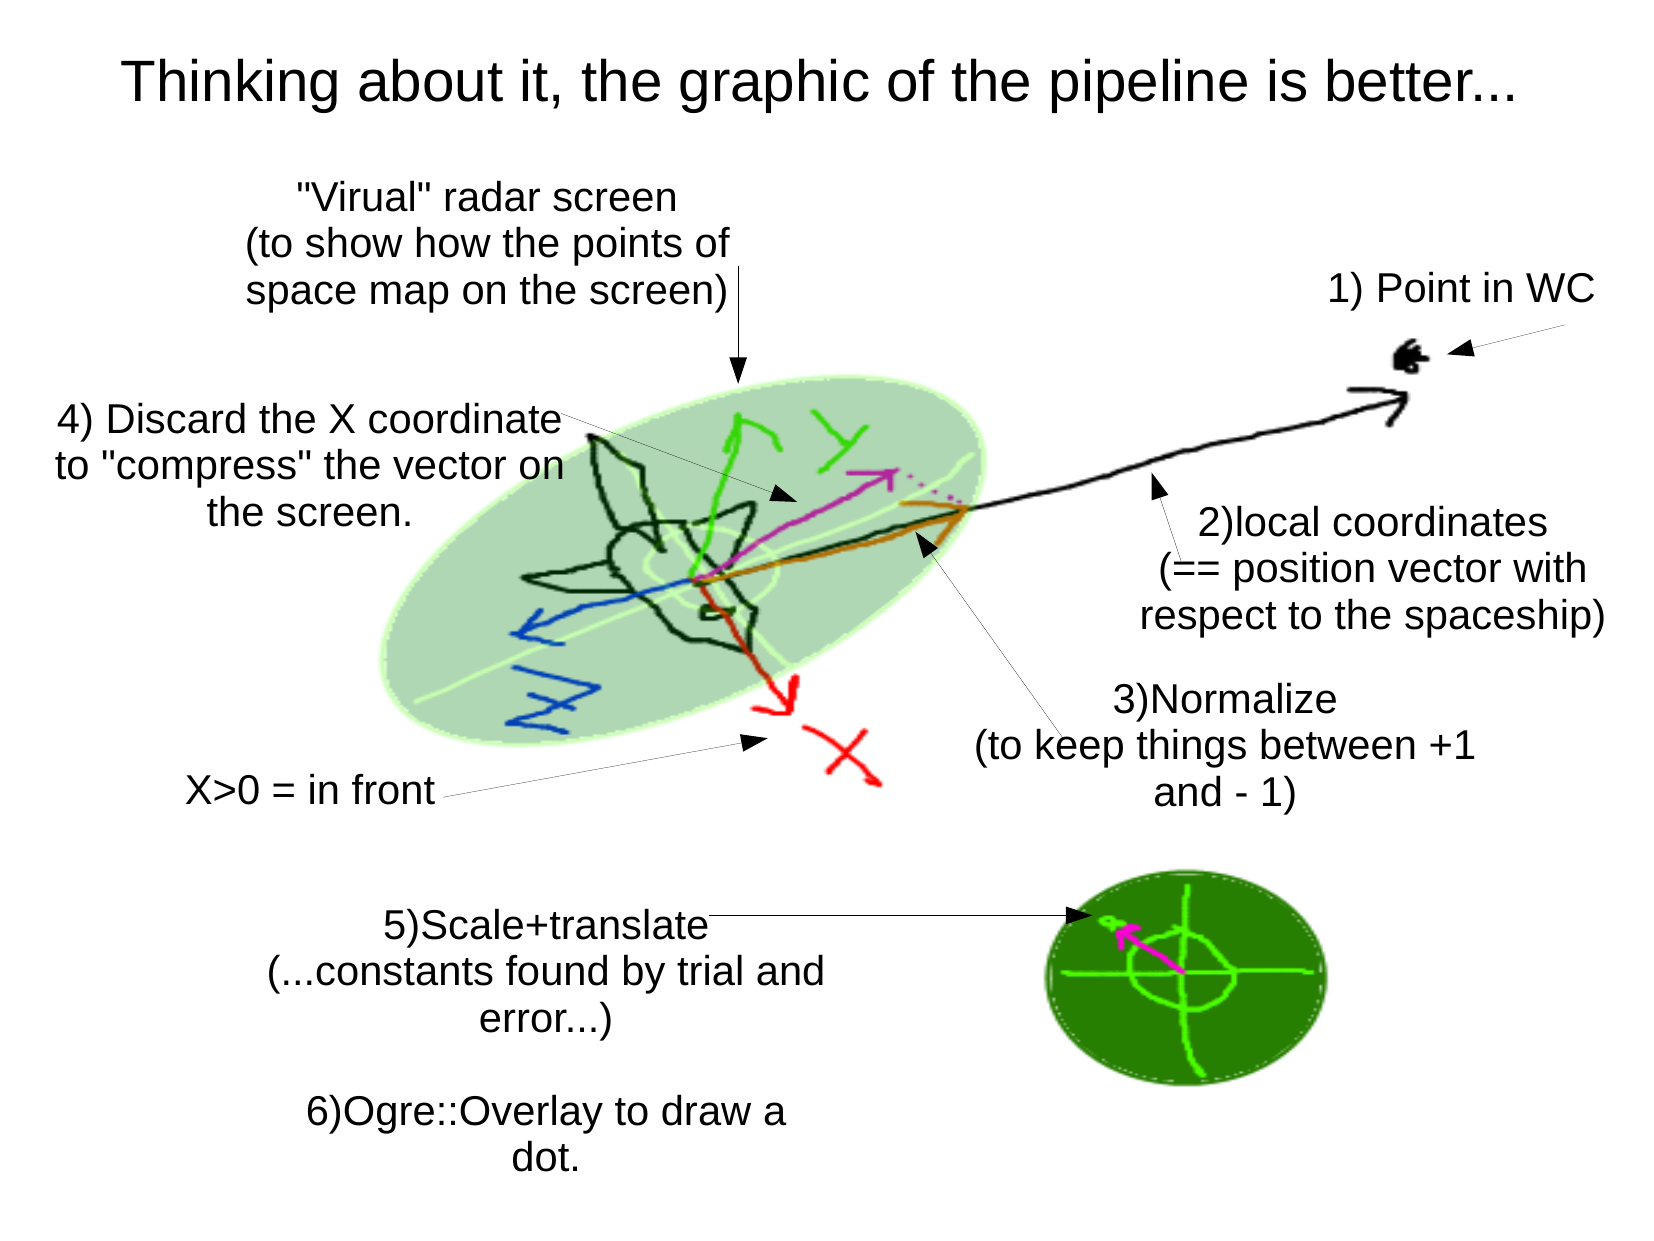

# Thinking about it, the graphic of the pipeline is better...
"Virual" radar screen
(to show how the points of space map on the screen)
1) Point in WC
4) Discard the X coordinate
to "compress" the vector on the screen.
2)local coordinates
(== position vector with respect to the spaceship)
3)Normalize
(to keep things between +1 and - 1)
X>0 = in front
5)Scale+translate
(...constants found by trial and error...)
6)Ogre::Overlay to draw a dot.